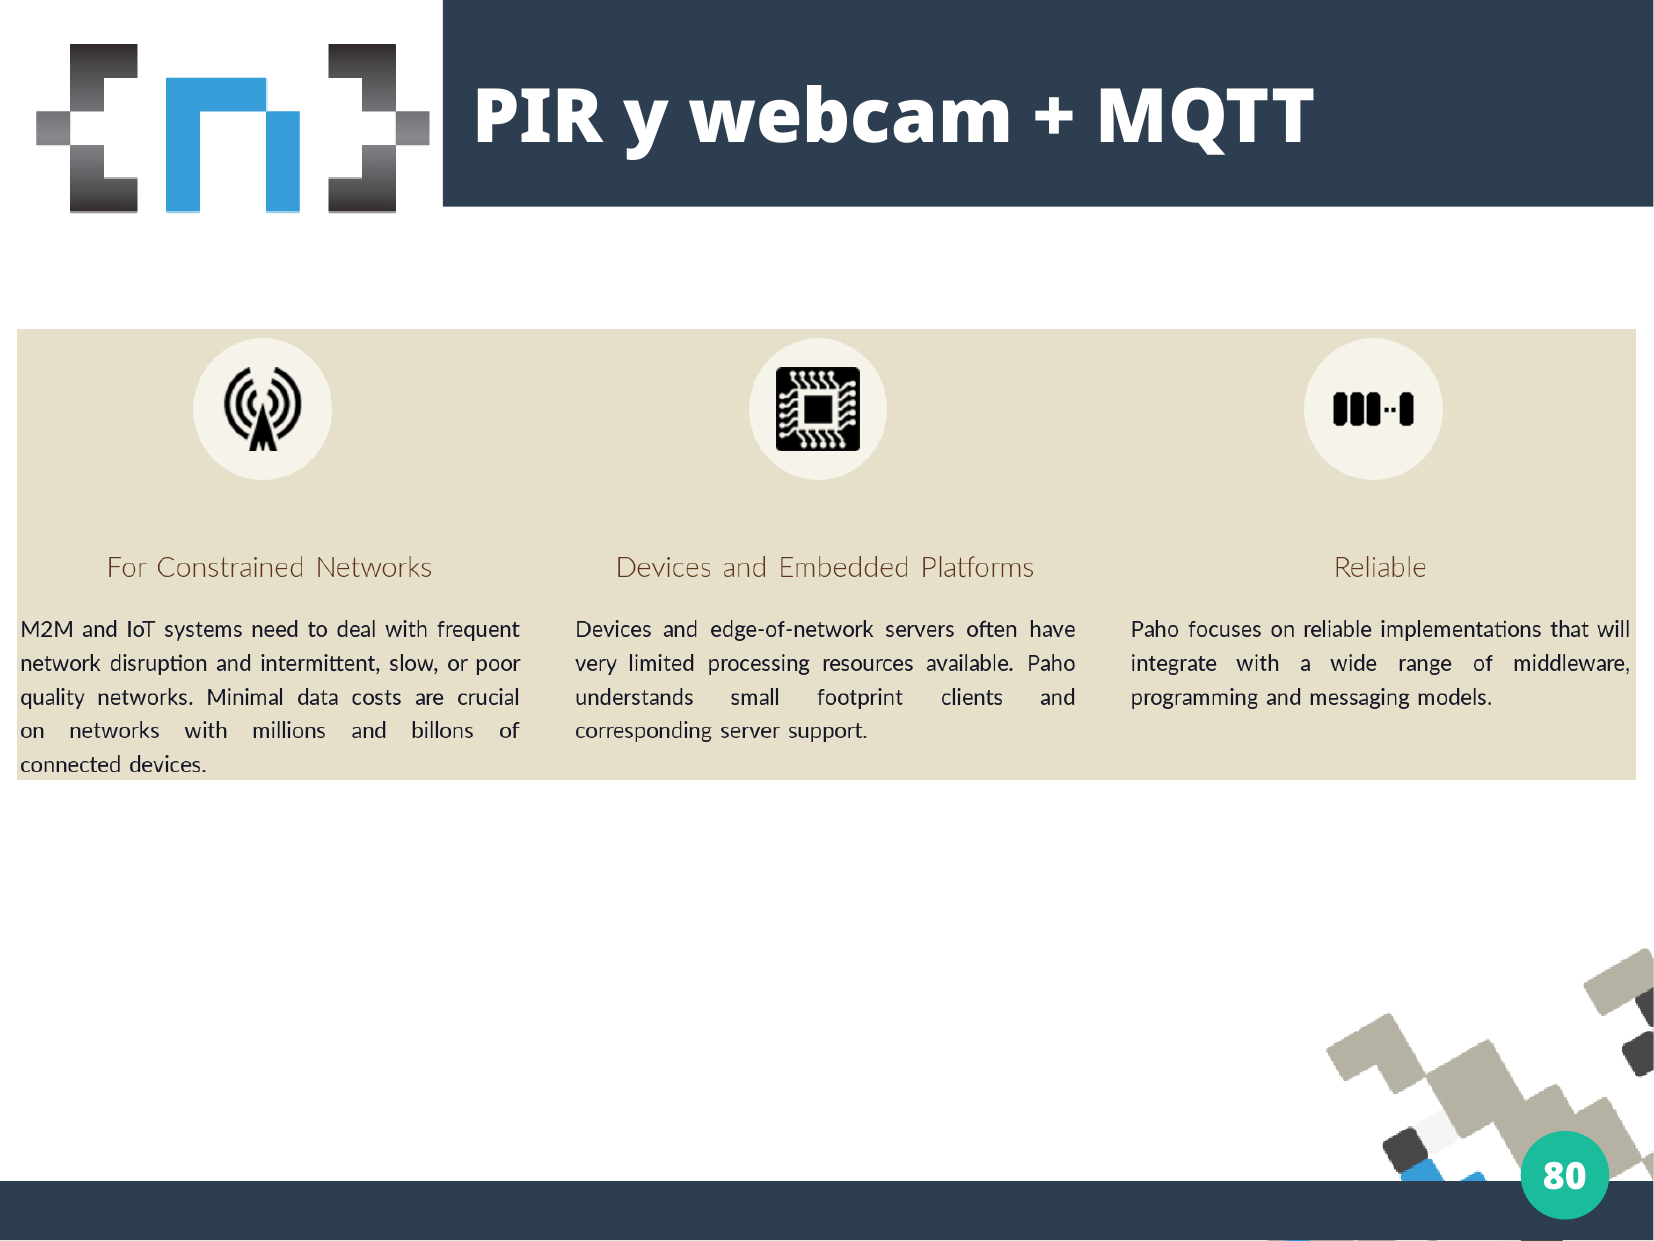

# PIR y webcam + MQTT
80